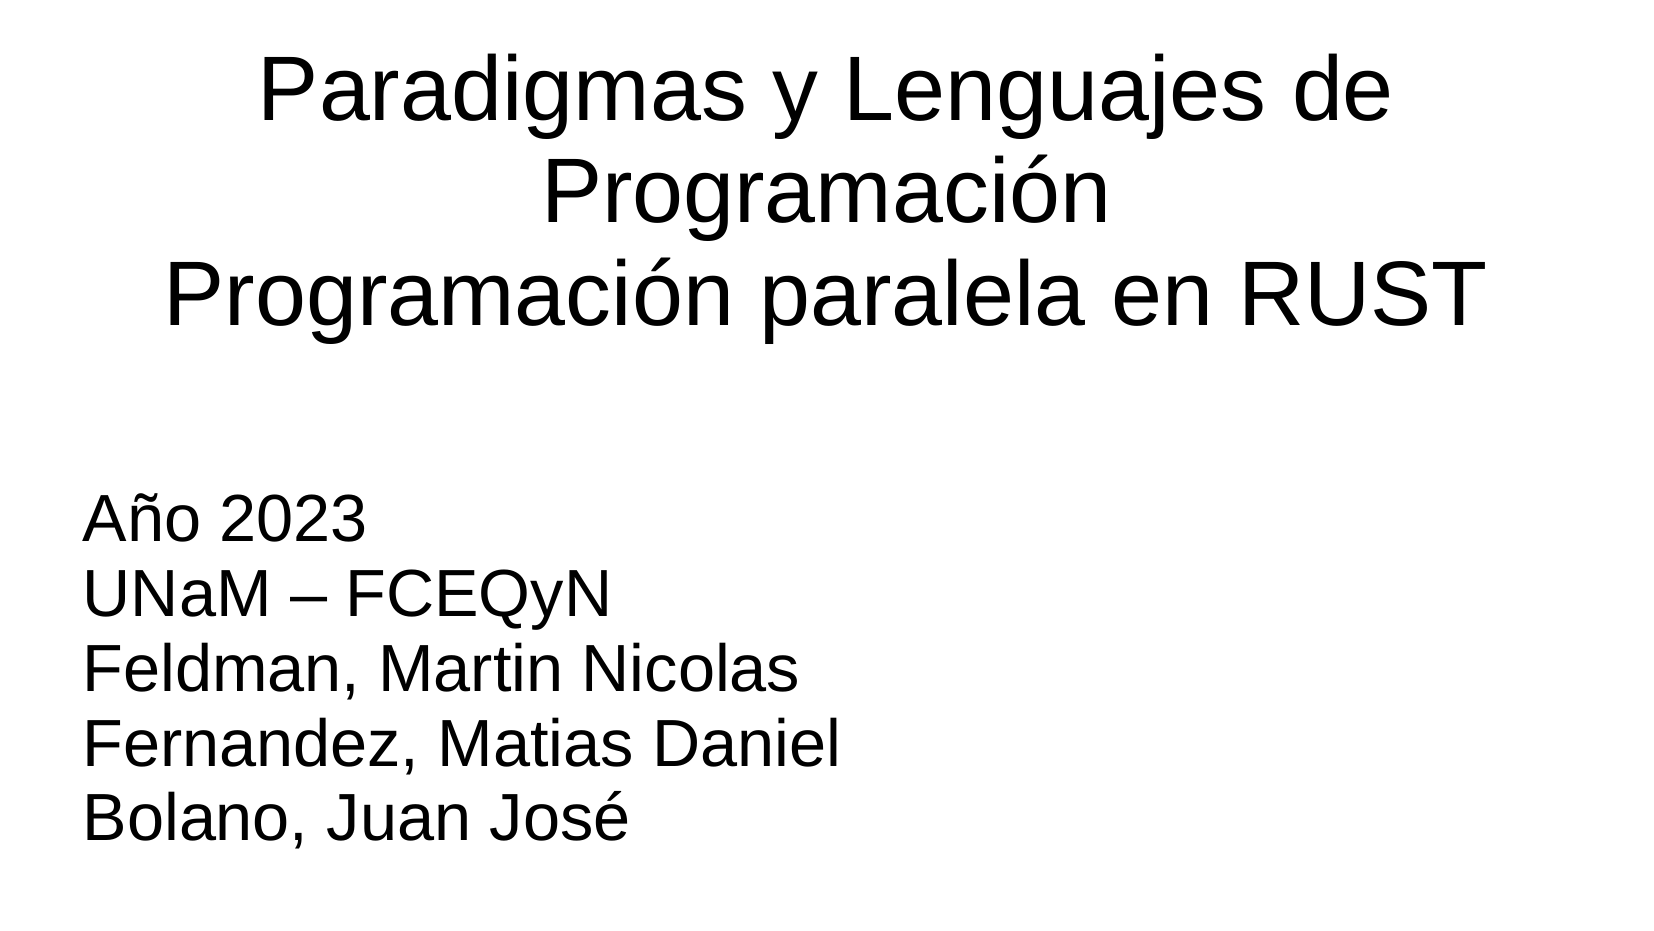

# Paradigmas y Lenguajes de Programación Programación paralela en RUST
Año 2023
UNaM – FCEQyN
Feldman, Martin Nicolas
Fernandez, Matias Daniel
Bolano, Juan José